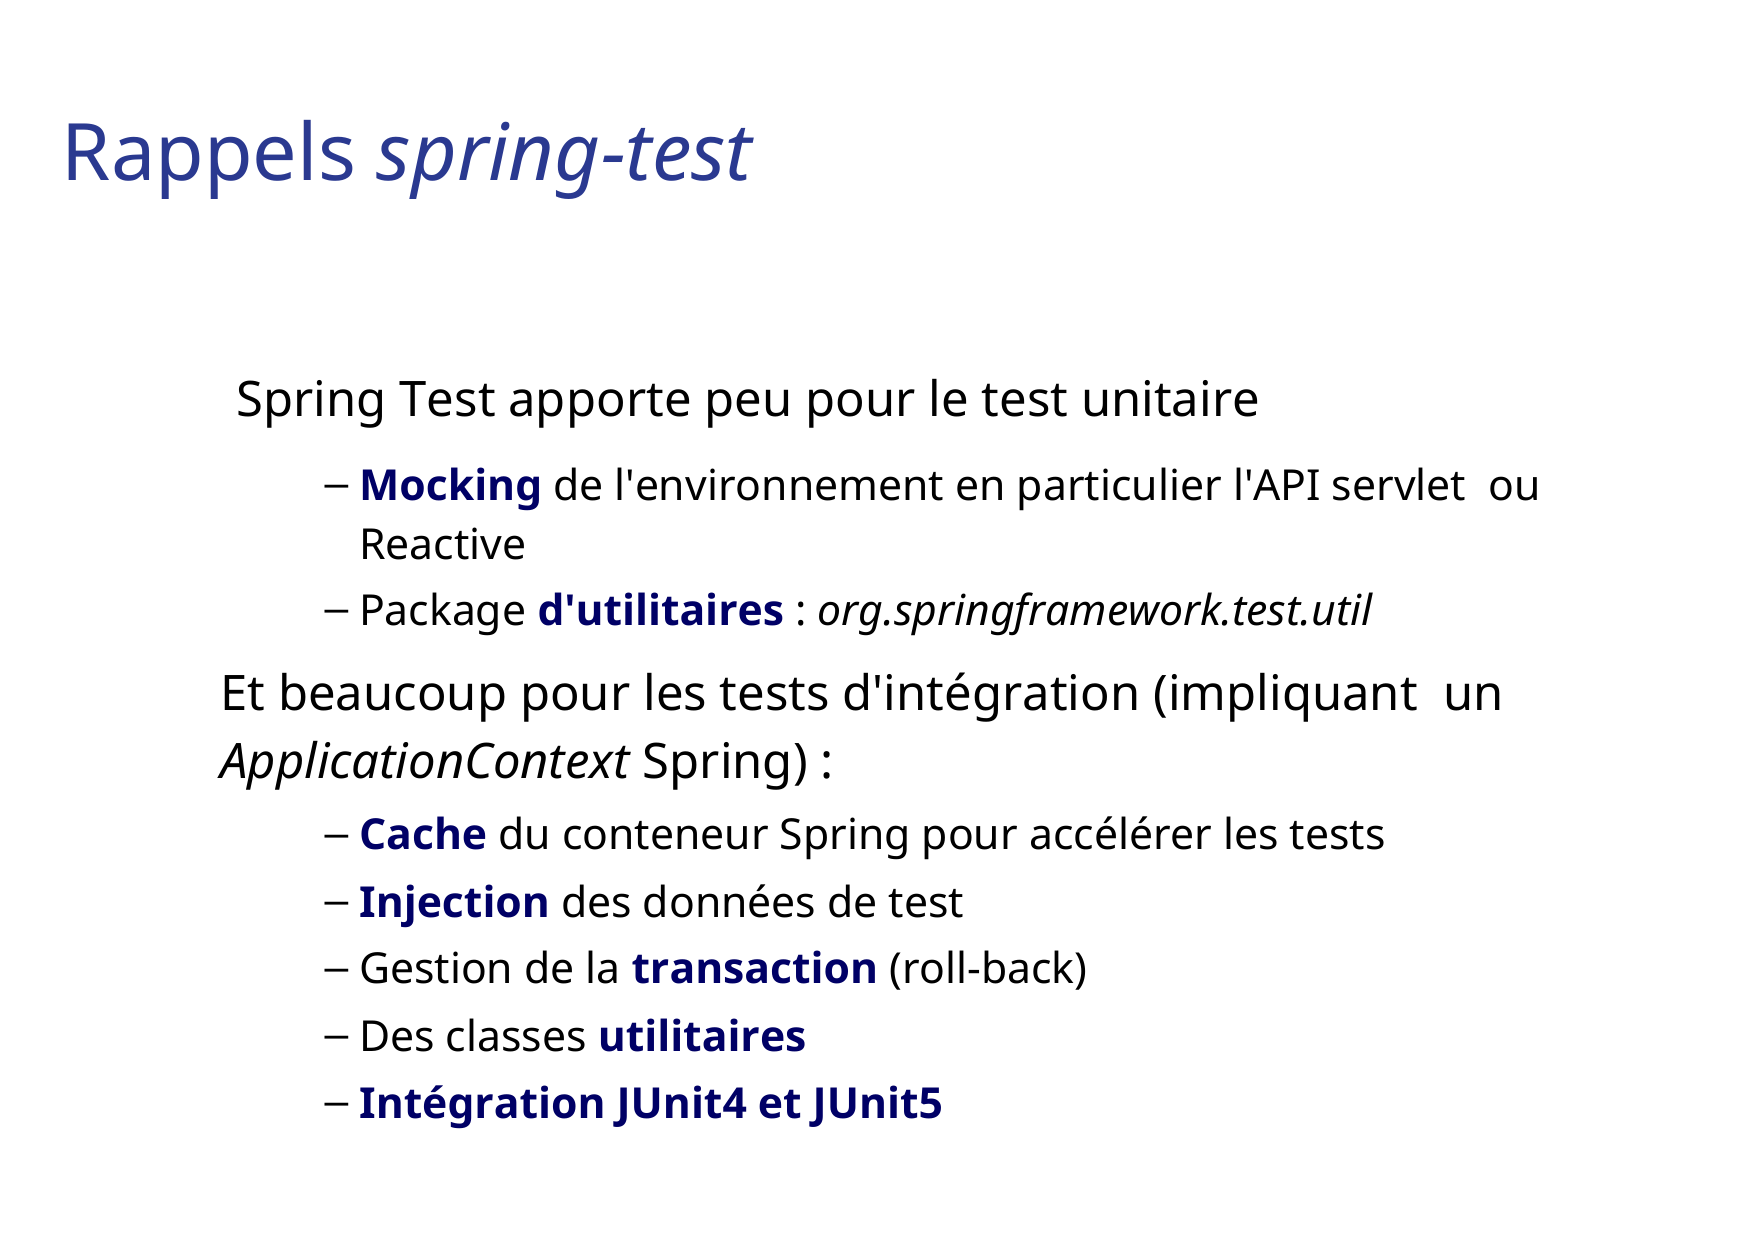

# Rappels spring-test
Spring Test apporte peu pour le test unitaire
Mocking de l'environnement en particulier l'API servlet ou Reactive
Package d'utilitaires : org.springframework.test.util
Et beaucoup pour les tests d'intégration (impliquant un ApplicationContext Spring) :
Cache du conteneur Spring pour accélérer les tests
Injection des données de test
Gestion de la transaction (roll-back)
Des classes utilitaires
Intégration JUnit4 et JUnit5